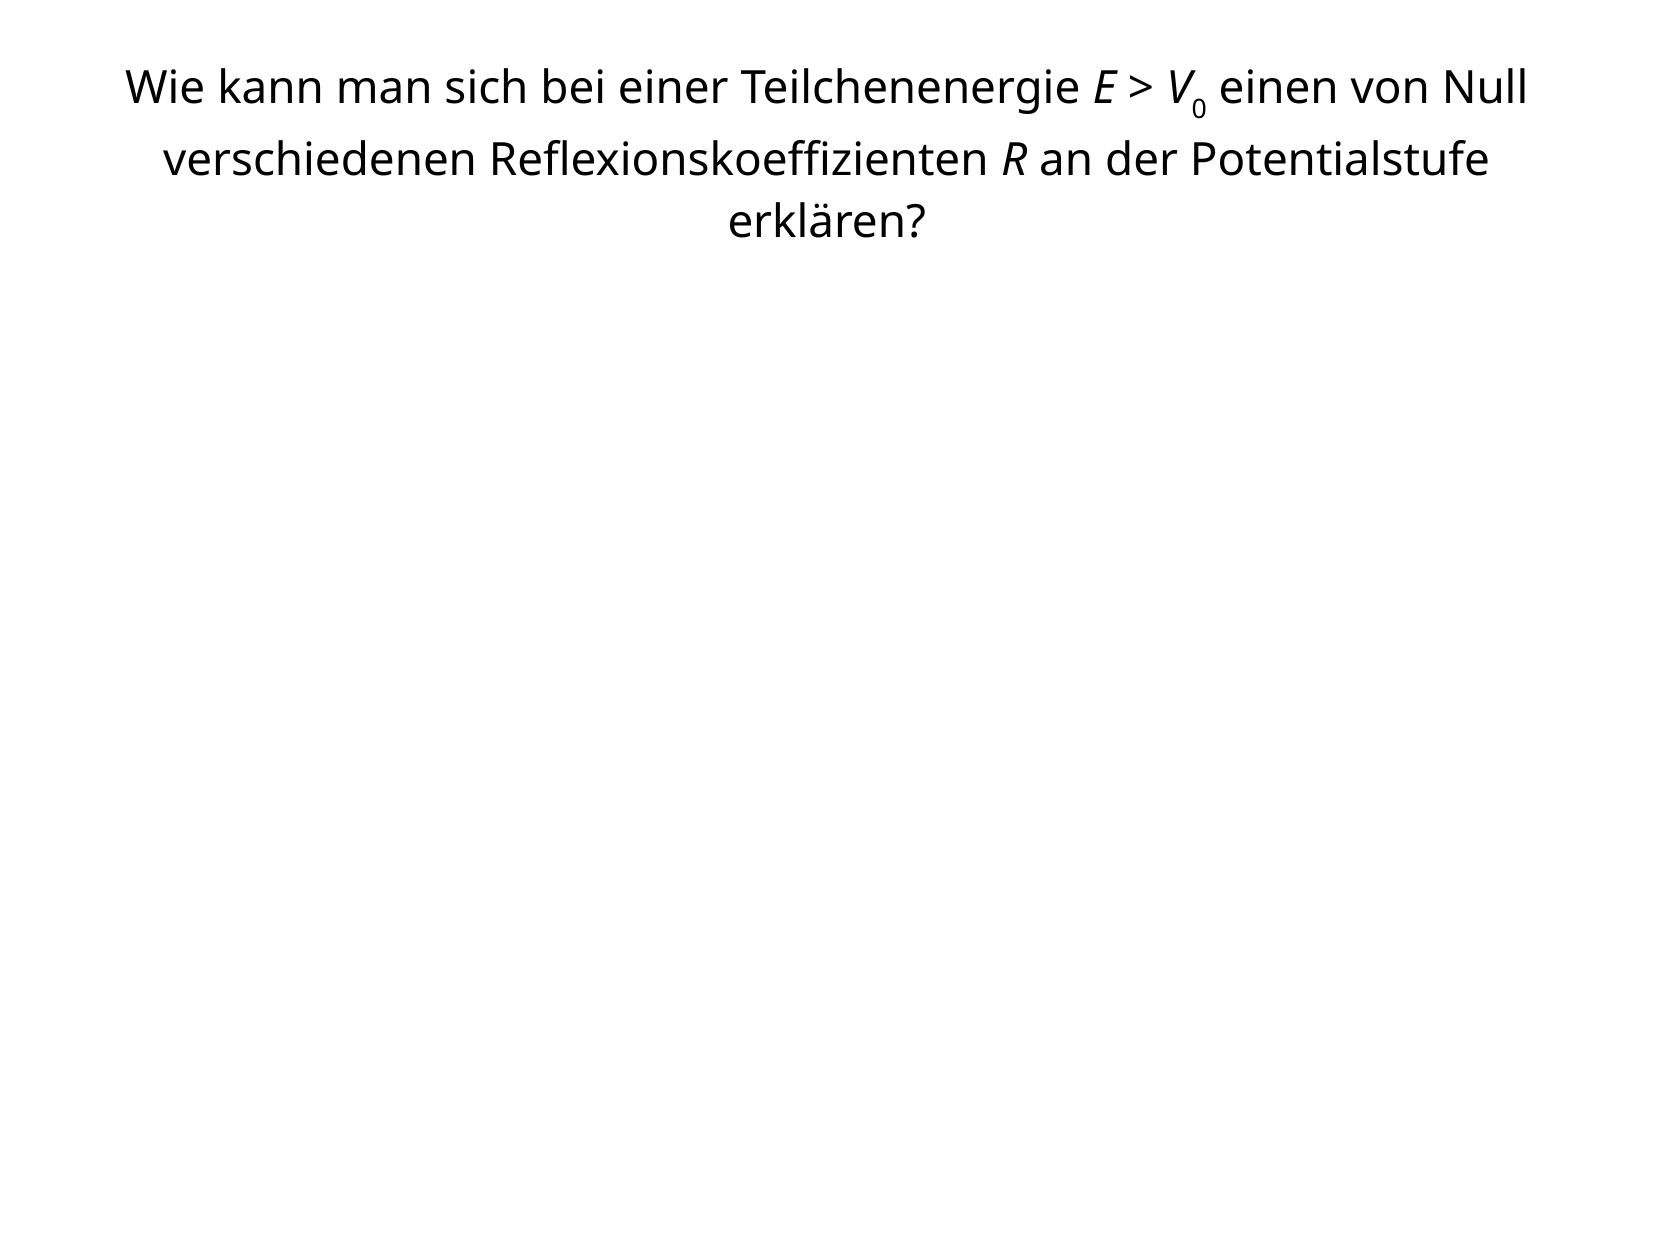

# Wie kann man sich bei einer Teilchenenergie E > V0 einen von Null verschiedenen Reflexionskoeffizienten R an der Potentialstufe erklären?